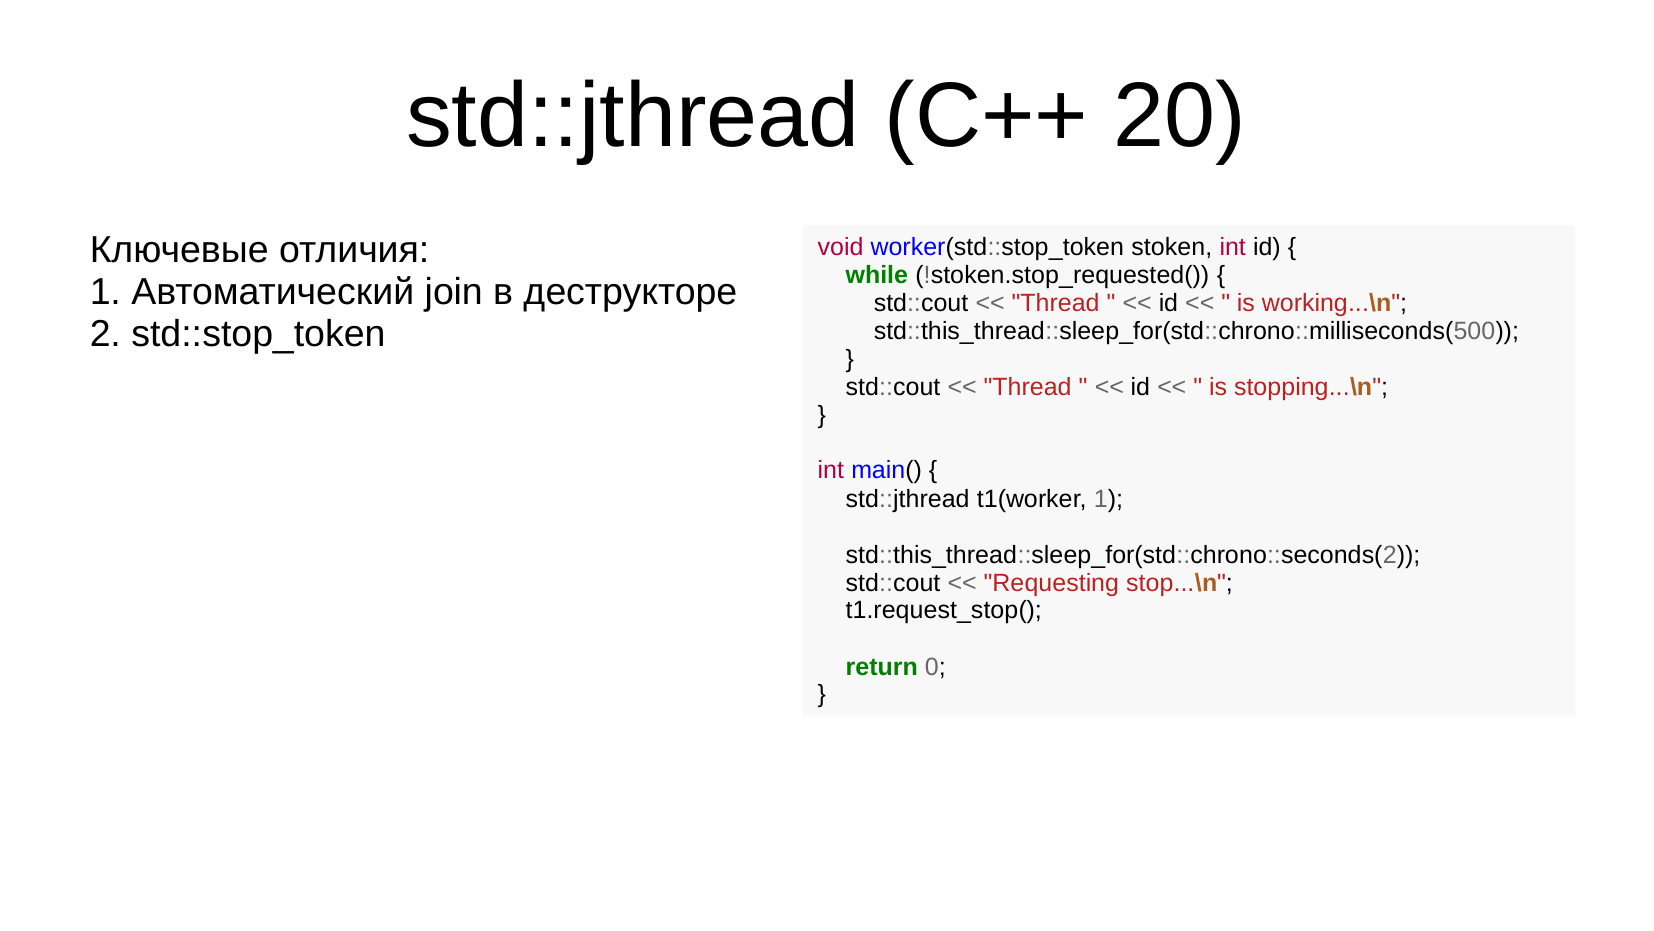

# std::jthread (C++ 20)
Ключевые отличия:
1. Автоматический join в деструкторе
2. std::stop_token
void worker(std::stop_token stoken, int id) {
 while (!stoken.stop_requested()) {
 std::cout << "Thread " << id << " is working...\n";
 std::this_thread::sleep_for(std::chrono::milliseconds(500));
 }
 std::cout << "Thread " << id << " is stopping...\n";
}
int main() {
 std::jthread t1(worker, 1);
 std::this_thread::sleep_for(std::chrono::seconds(2));
 std::cout << "Requesting stop...\n";
 t1.request_stop();
 return 0;
}